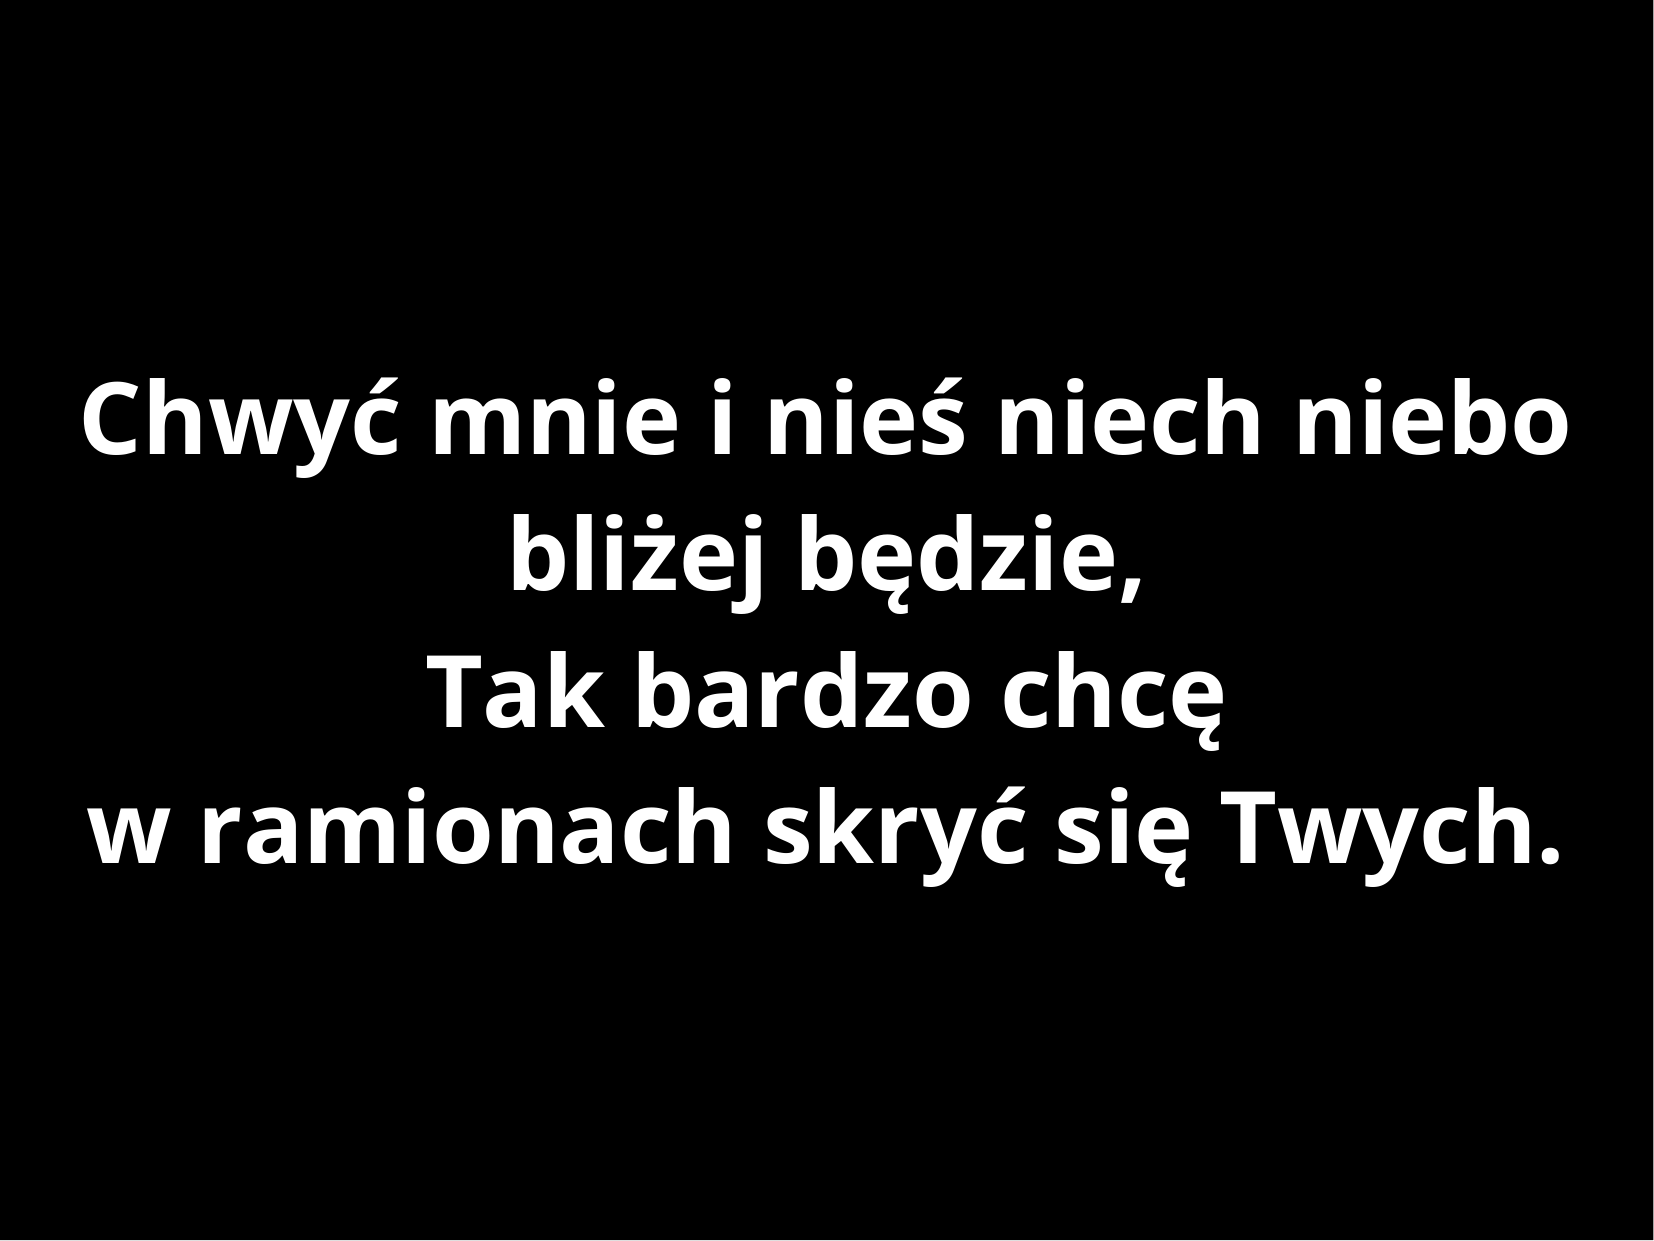

# Chwyć mnie i nieś niech niebo bliżej będzie, Tak bardzo chcę w ramionach skryć się Twych.